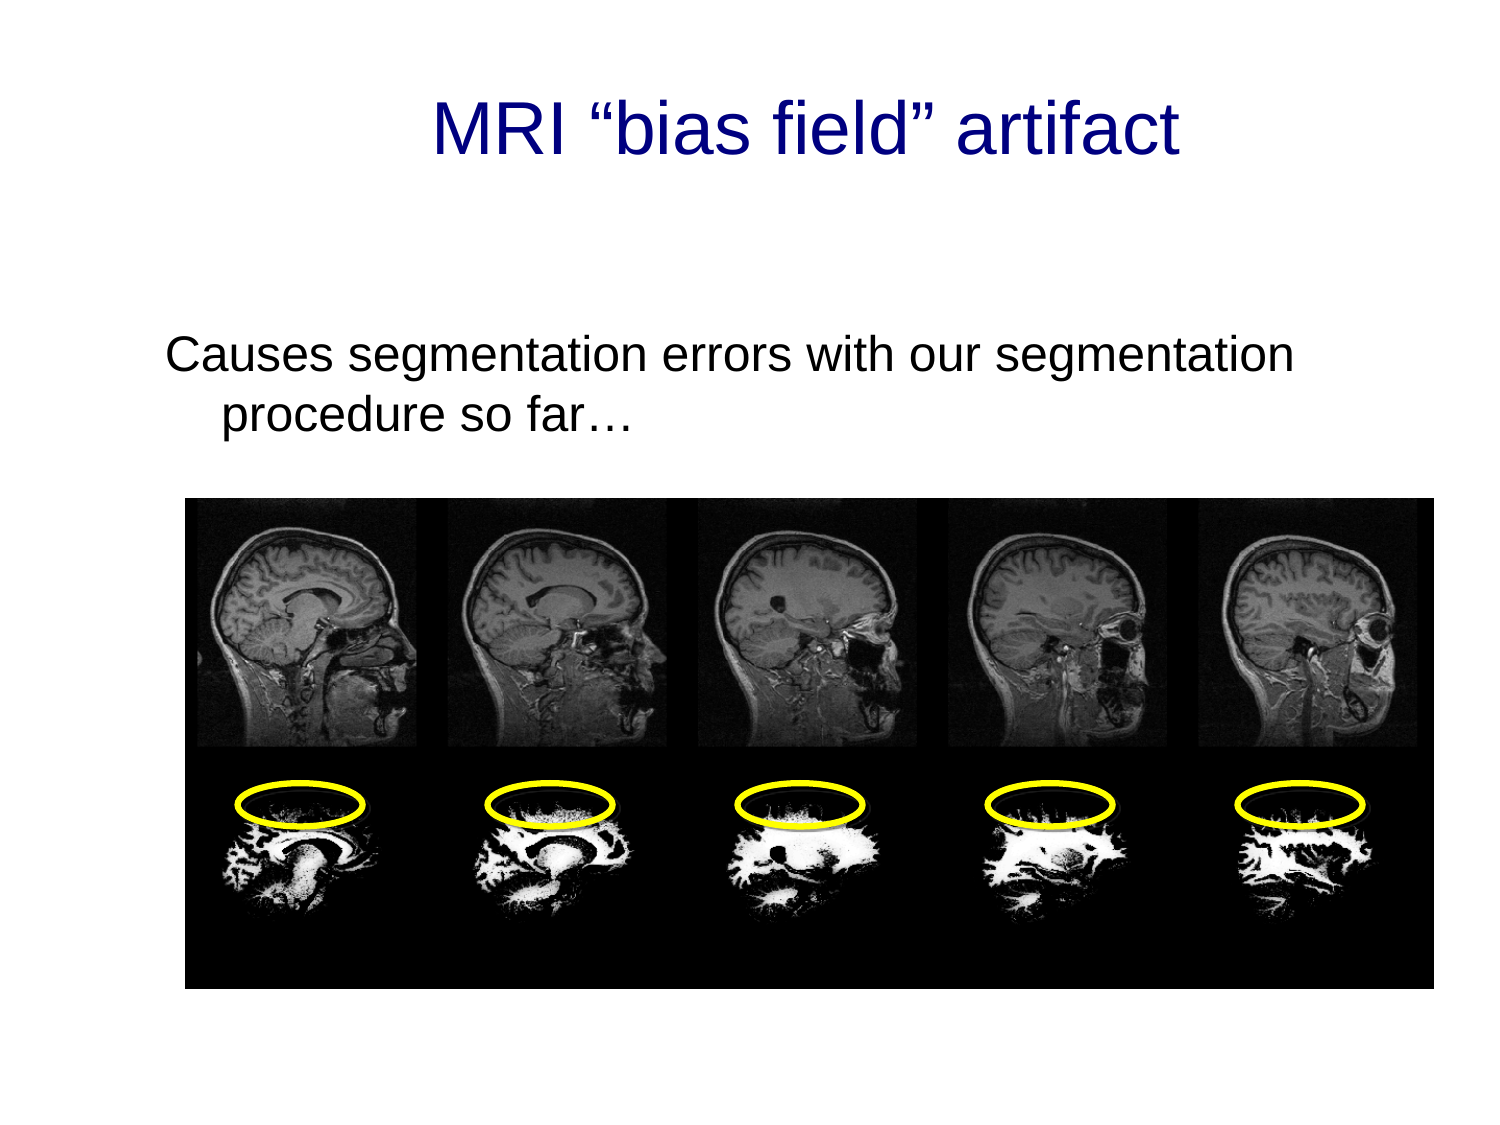

# MRI “bias field” artifact
Causes segmentation errors with our segmentation procedure so far…